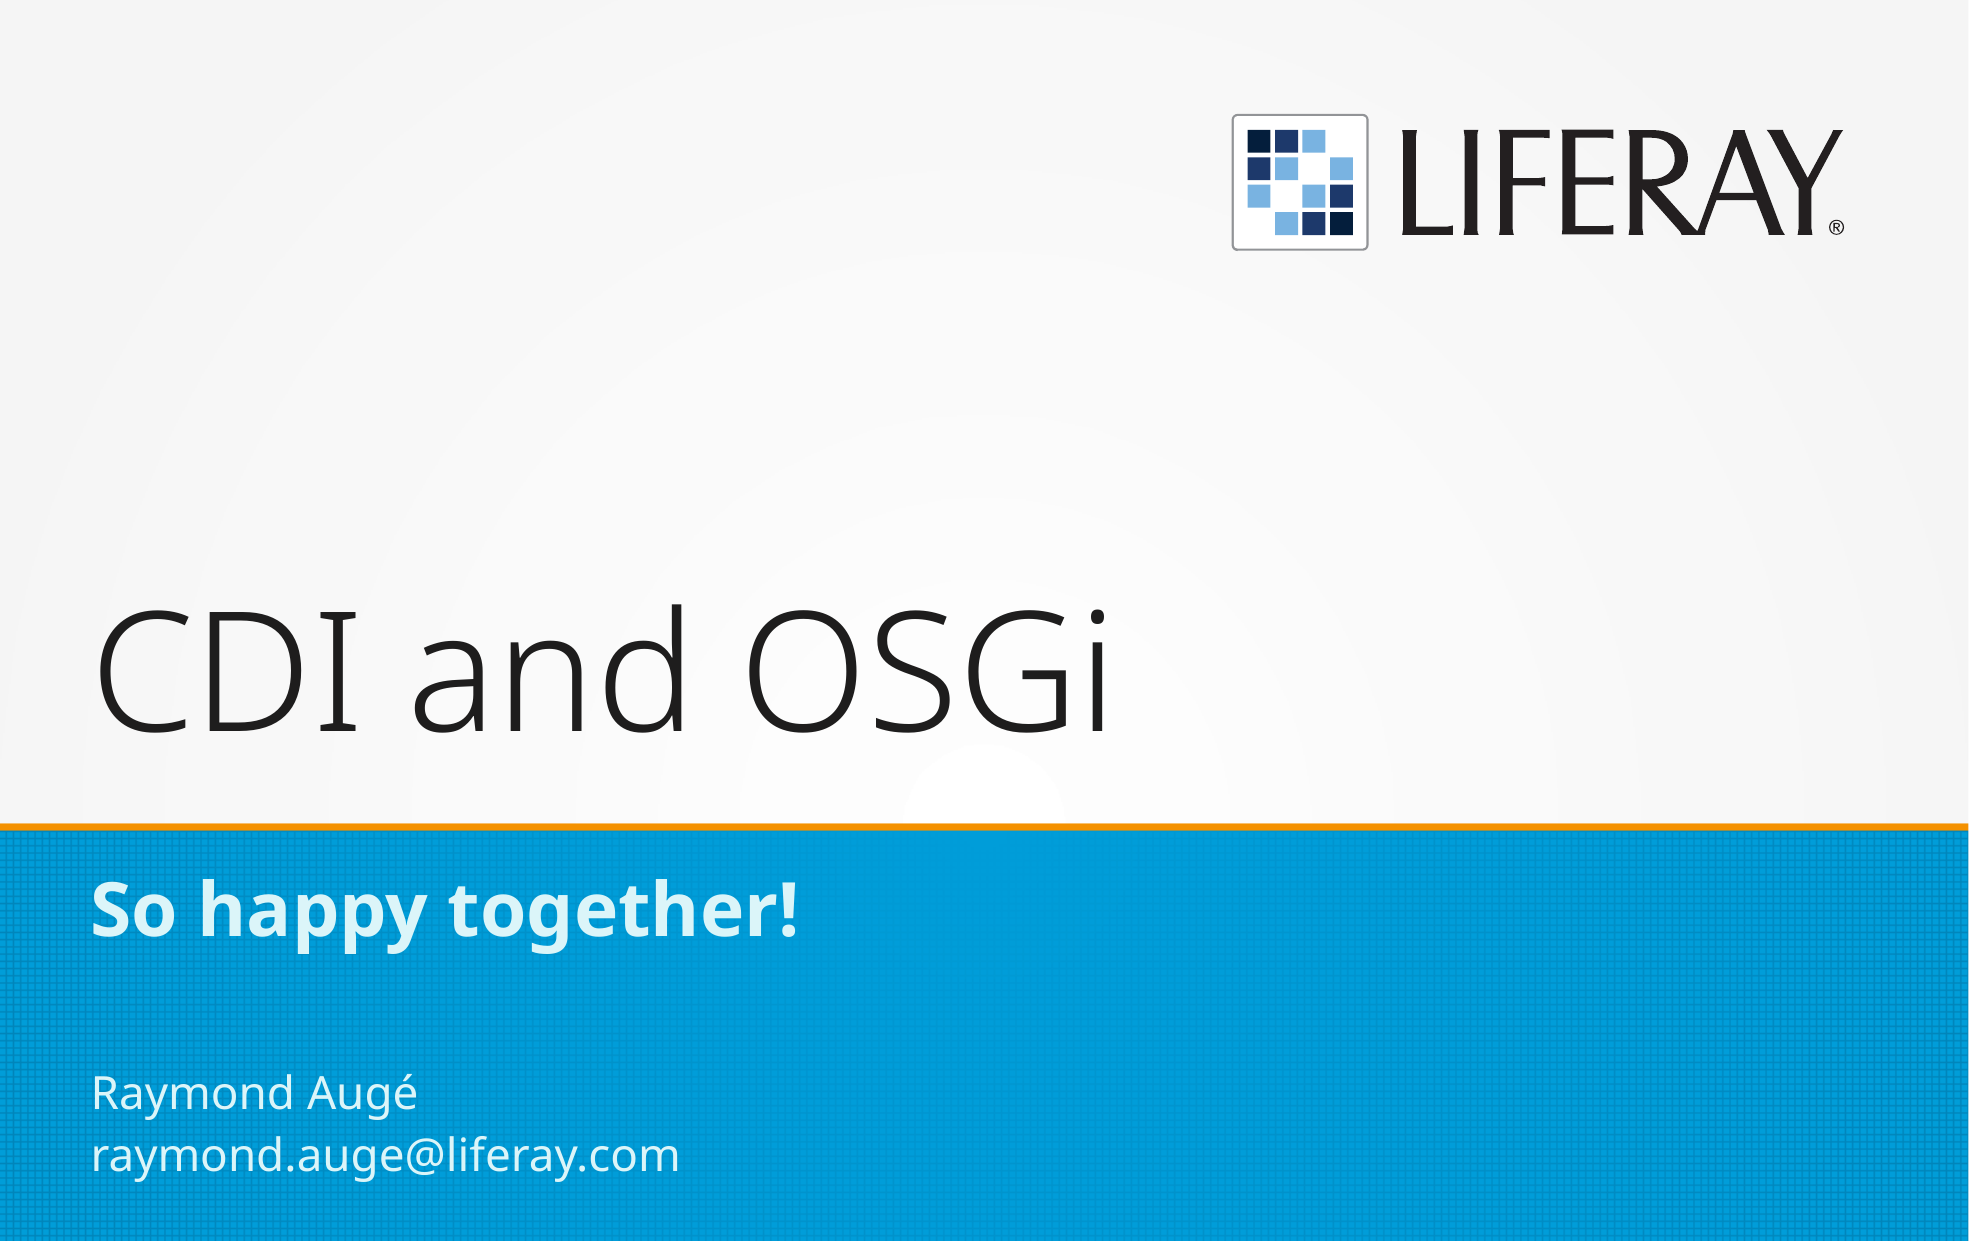

# CDI and OSGi
So happy together!
Raymond Augé
raymond.auge@liferay.com